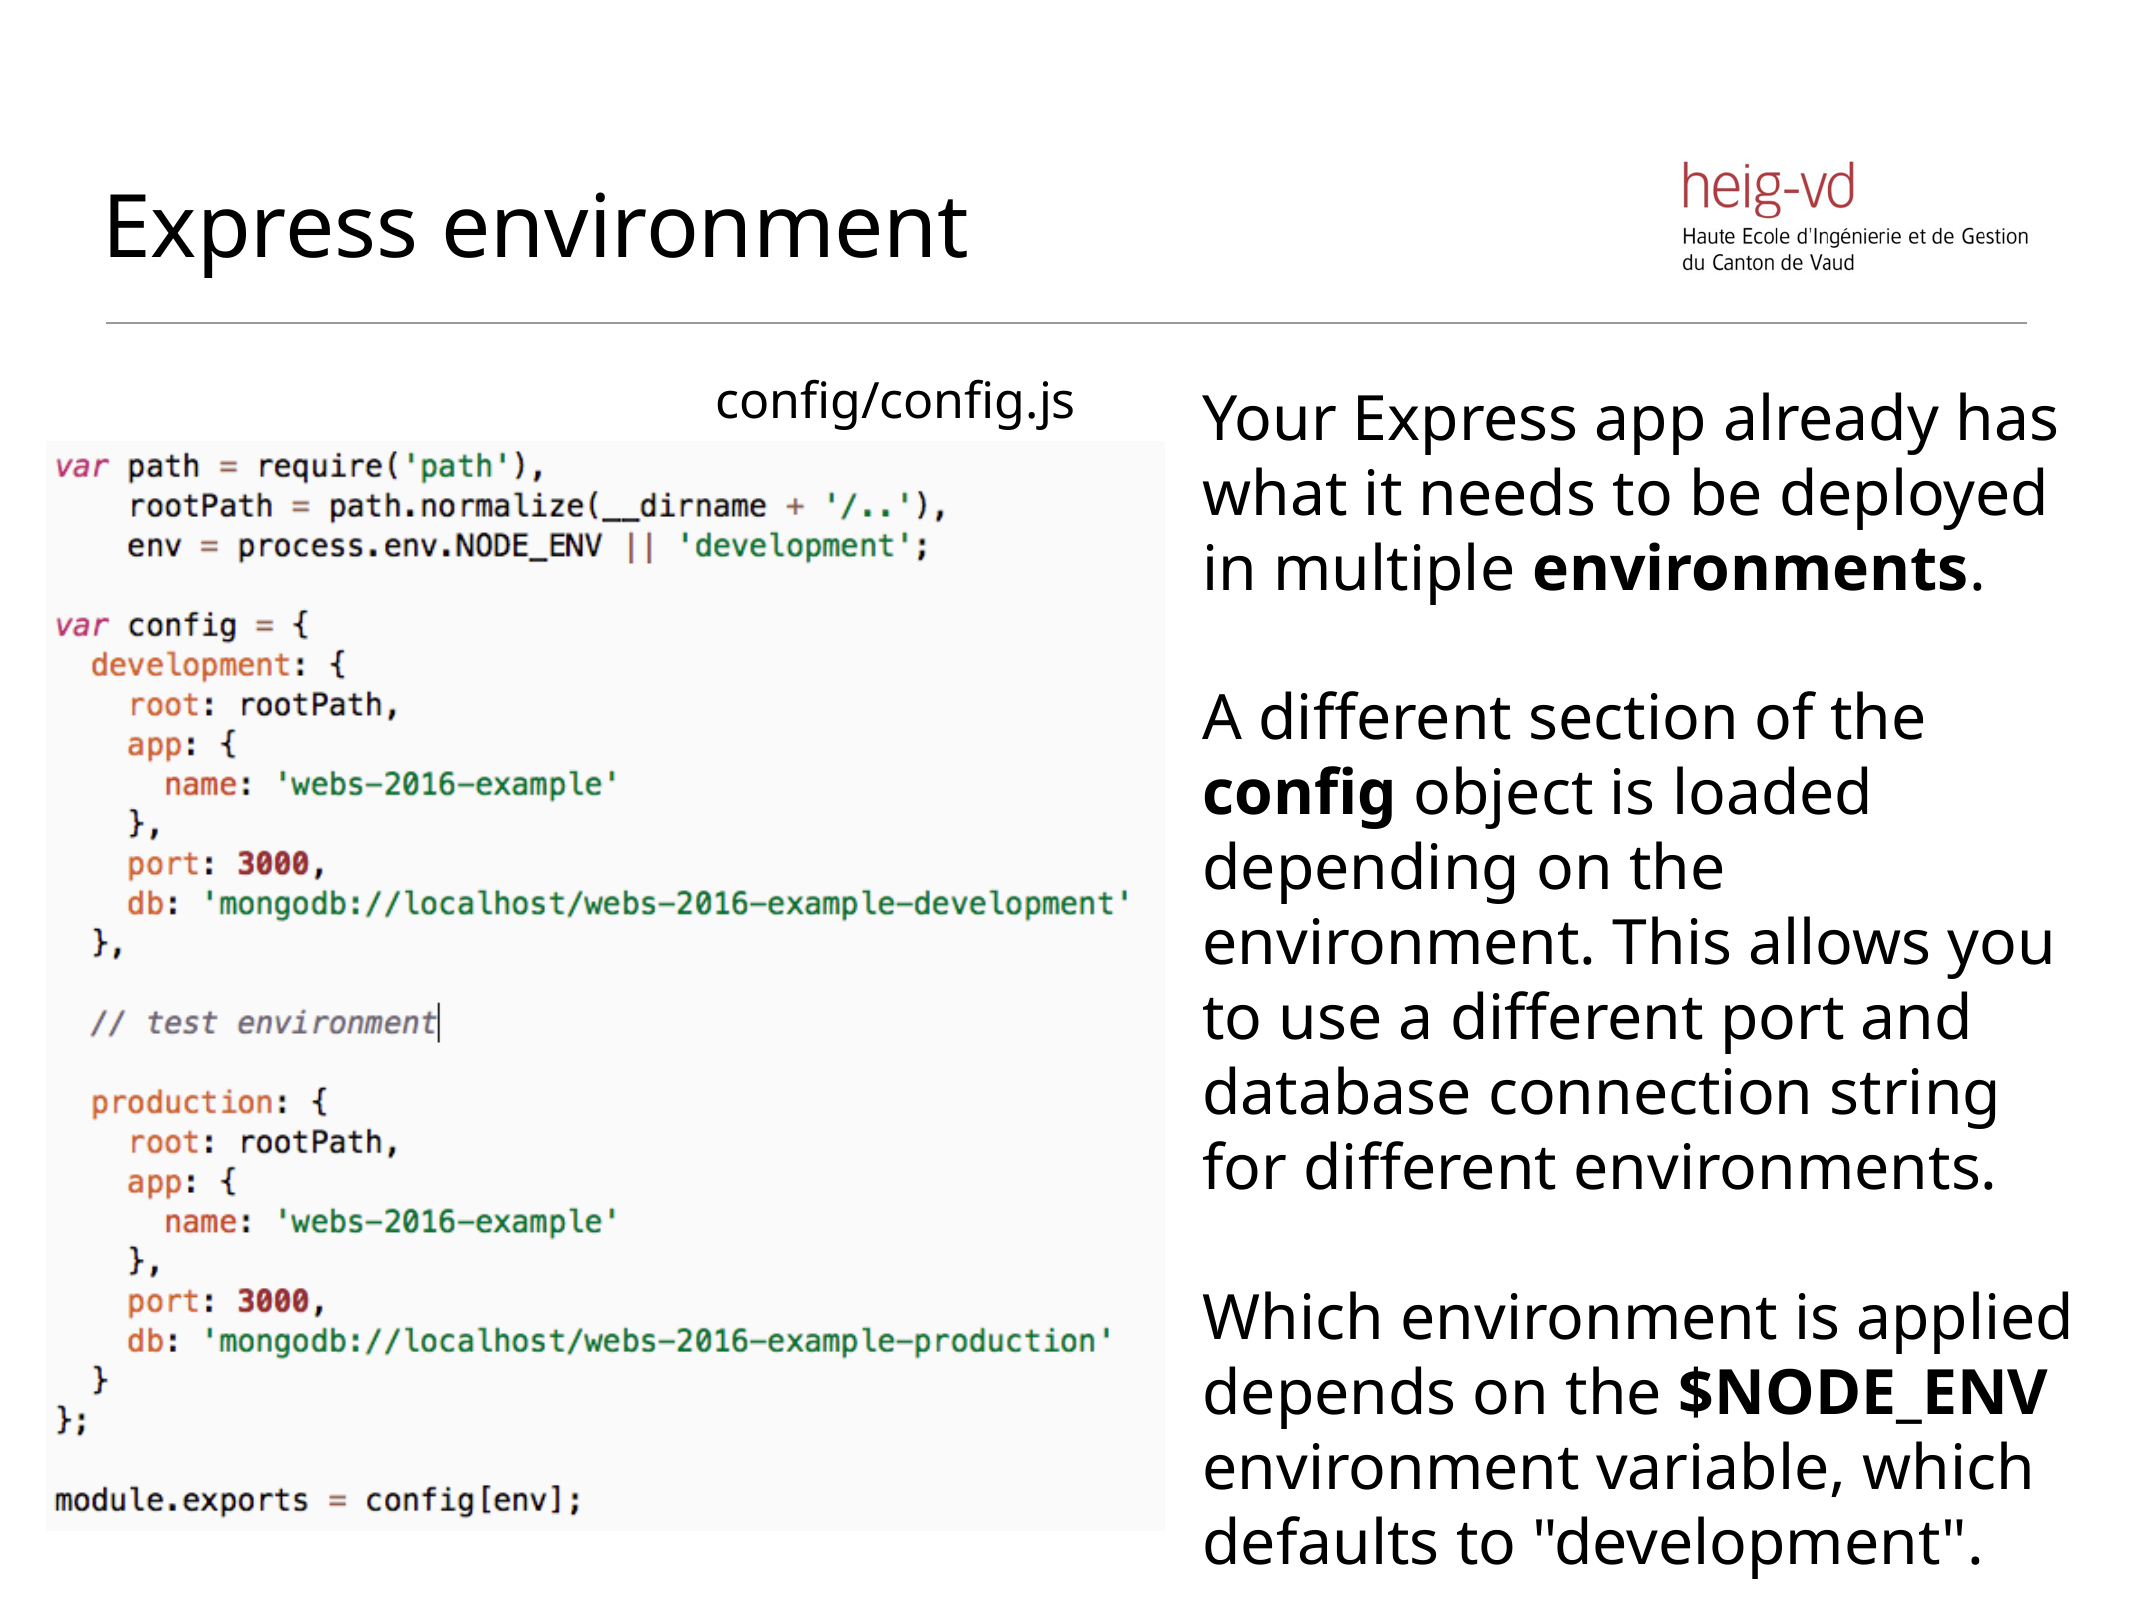

# Express environment
config/config.js
Your Express app already has what it needs to be deployed in multiple environments.
A different section of the config object is loaded depending on the environment. This allows you to use a different port and database connection string for different environments.
Which environment is applied depends on the $NODE_ENV environment variable, which defaults to "development".